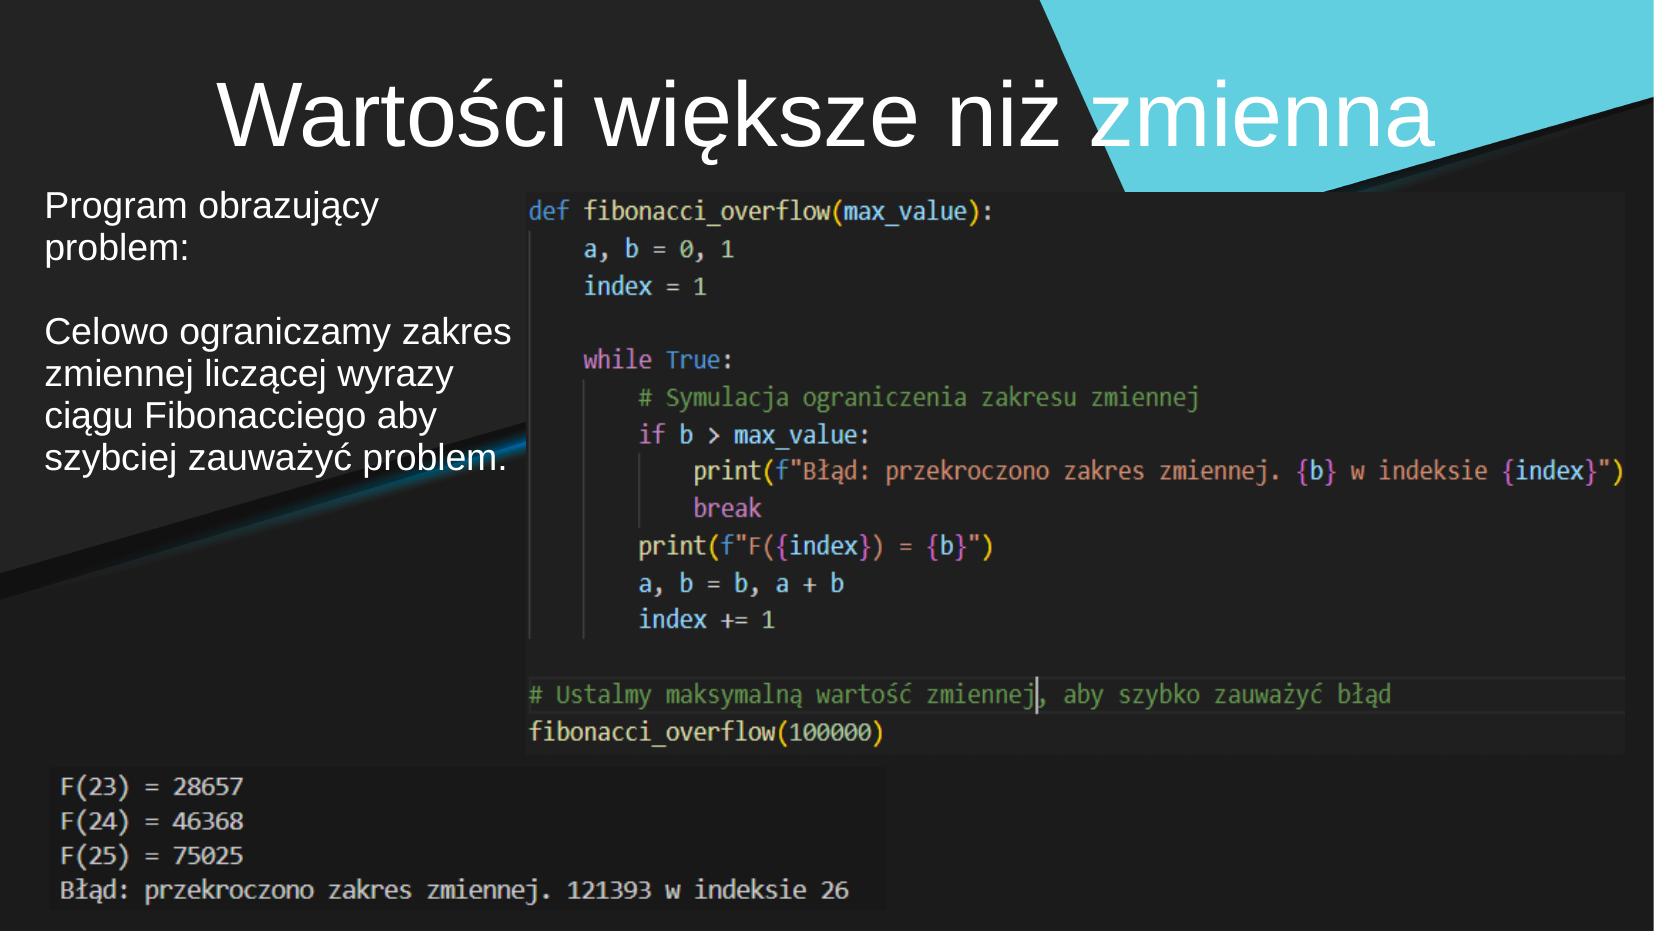

# Wartości większe niż zmienna
Program obrazujący problem:
Celowo ograniczamy zakres zmiennej liczącej wyrazy ciągu Fibonacciego aby szybciej zauważyć problem.